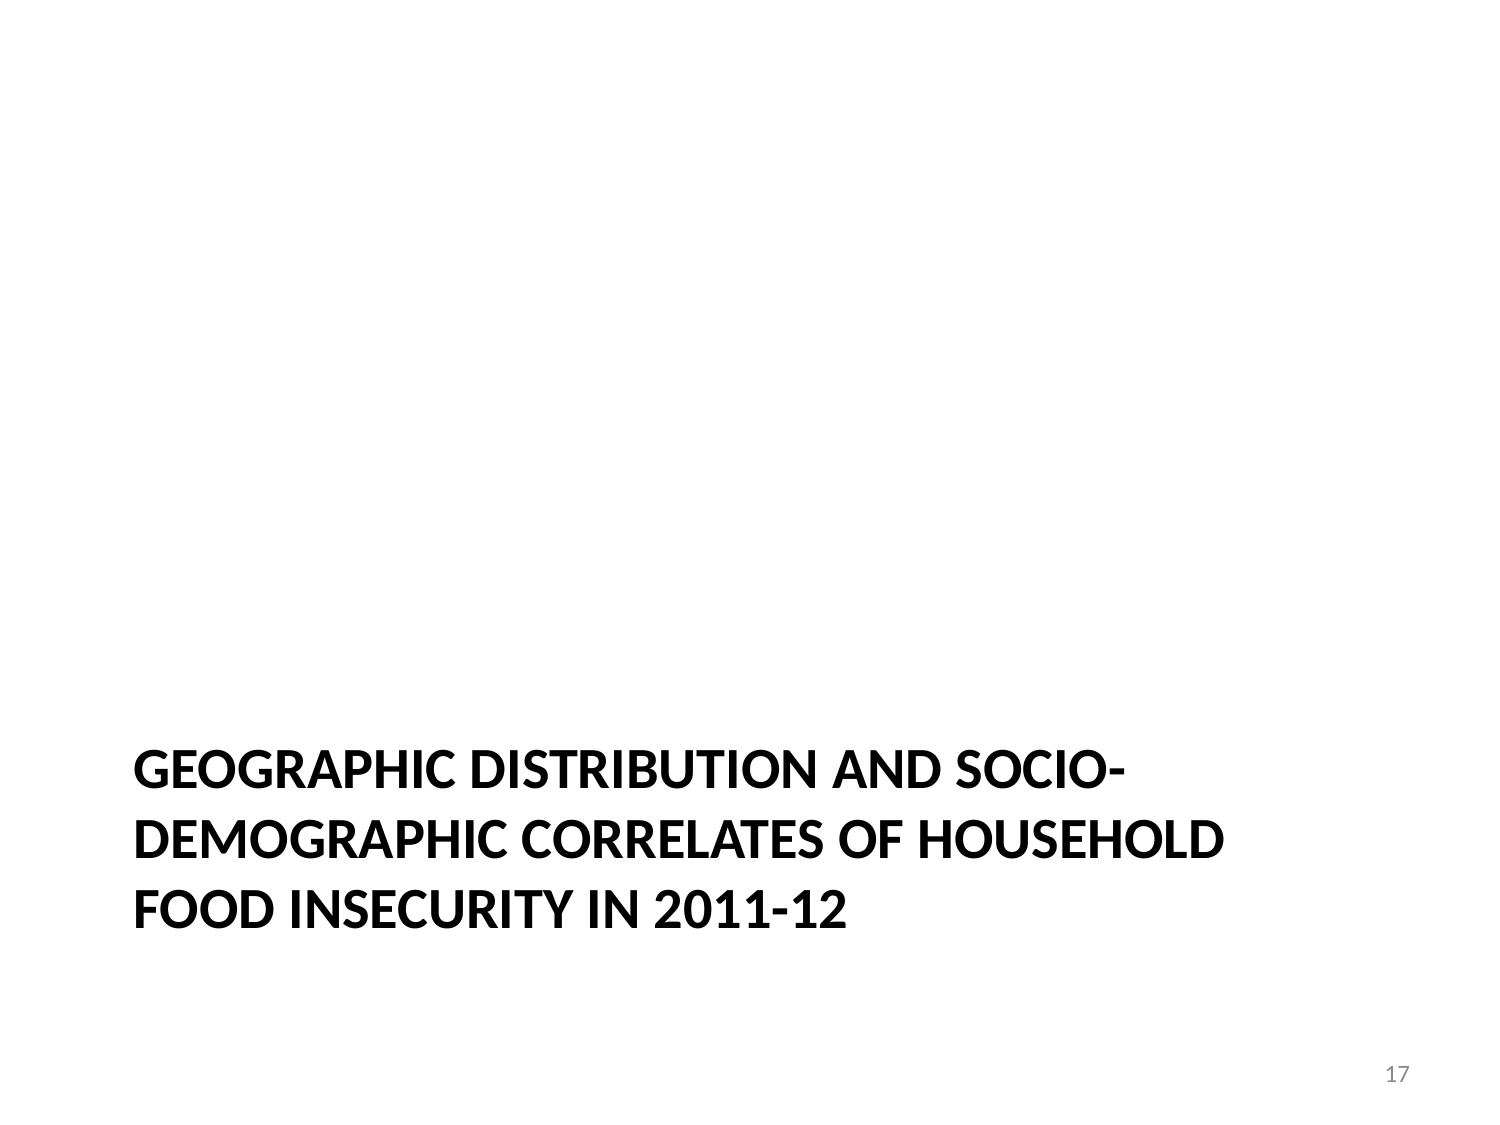

# Geographic distribution and socio-demographic correlates of household food insecurity in 2011-12